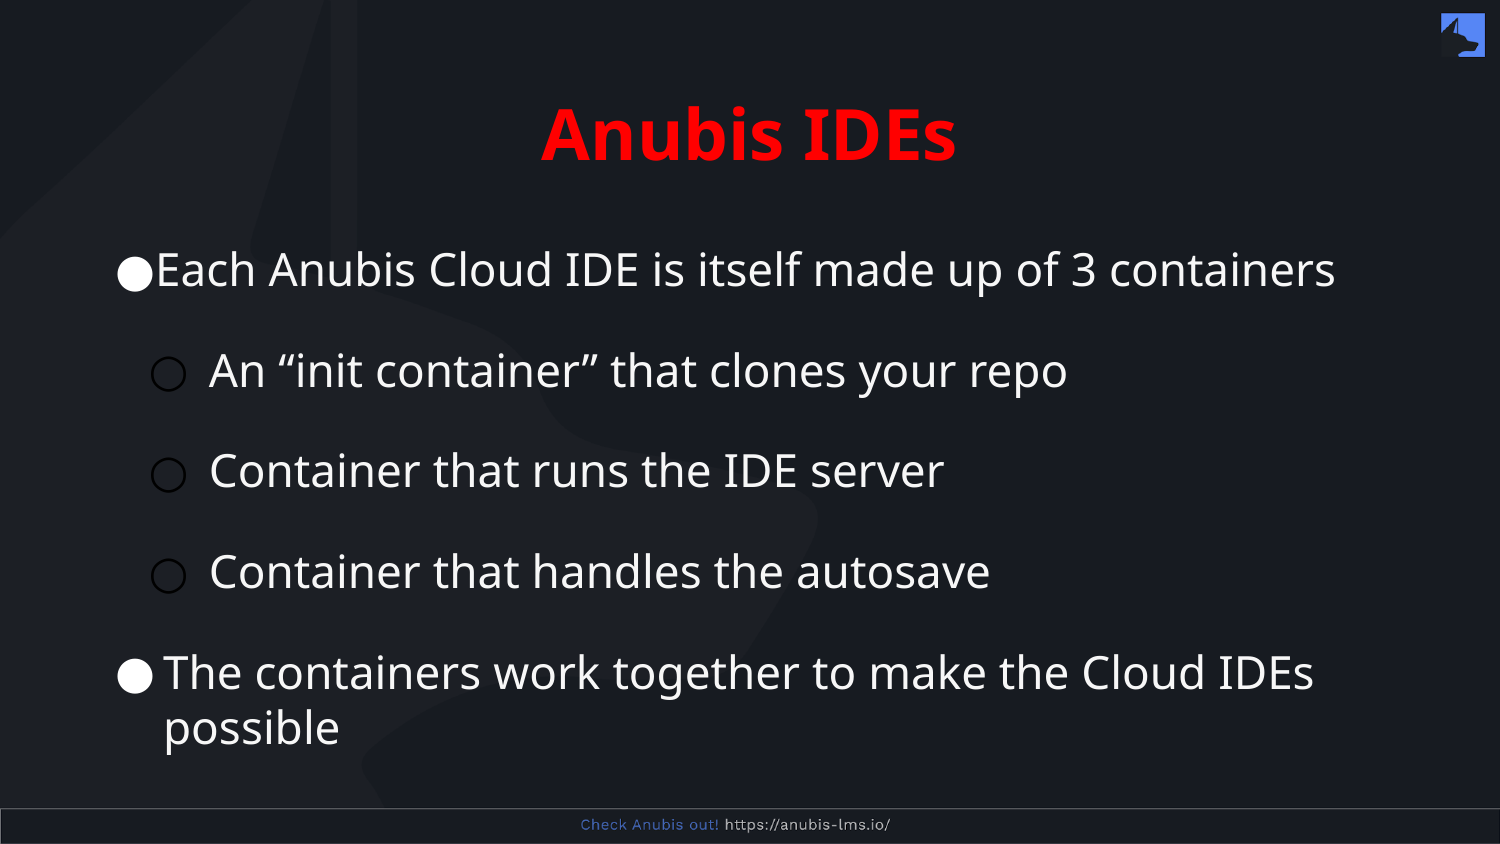

Anubis IDEs
# Each Anubis Cloud IDE is itself made up of 3 containers
An “init container” that clones your repo
Container that runs the IDE server
Container that handles the autosave
The containers work together to make the Cloud IDEs possible